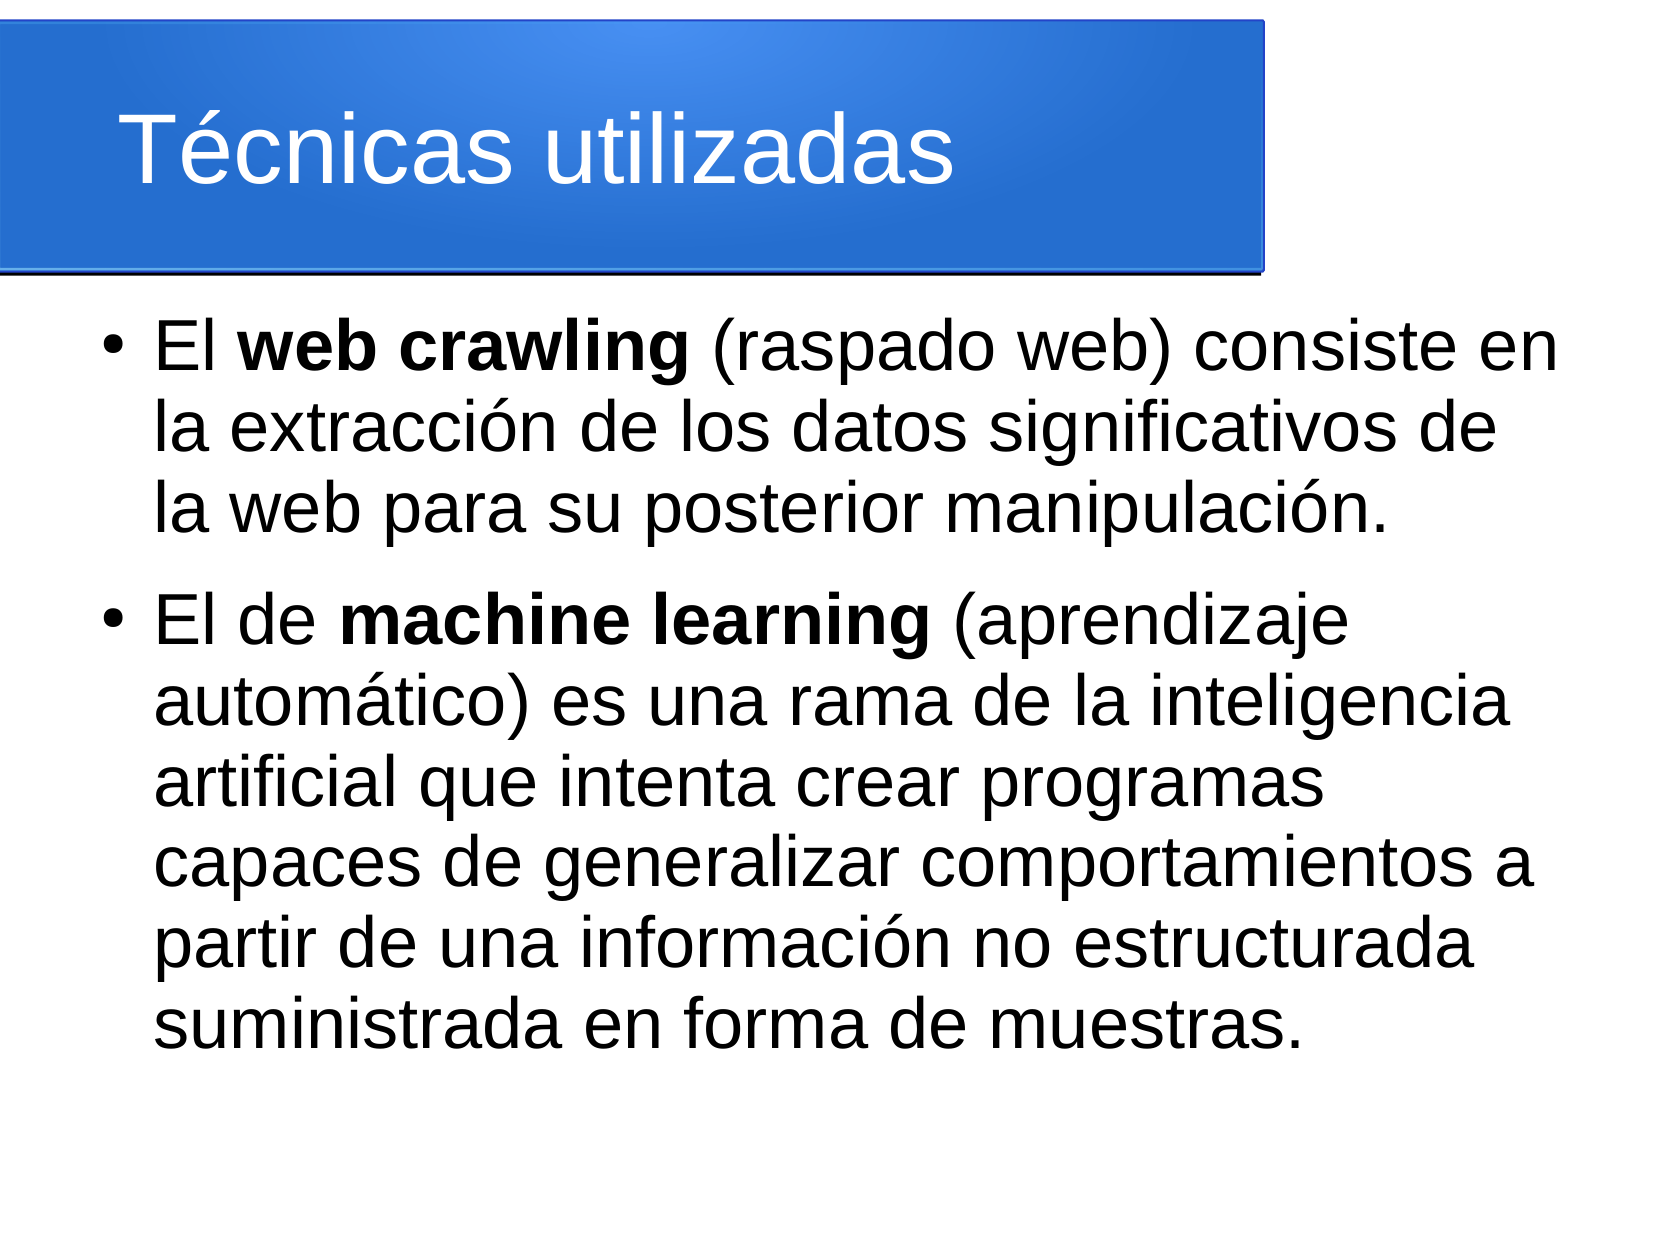

# Técnicas utilizadas
El web crawling (raspado web) consiste en la extracción de los datos significativos de la web para su posterior manipulación.
El de machine learning (aprendizaje automático) es una rama de la inteligencia artificial que intenta crear programas capaces de generalizar comportamientos a partir de una información no estructurada suministrada en forma de muestras.